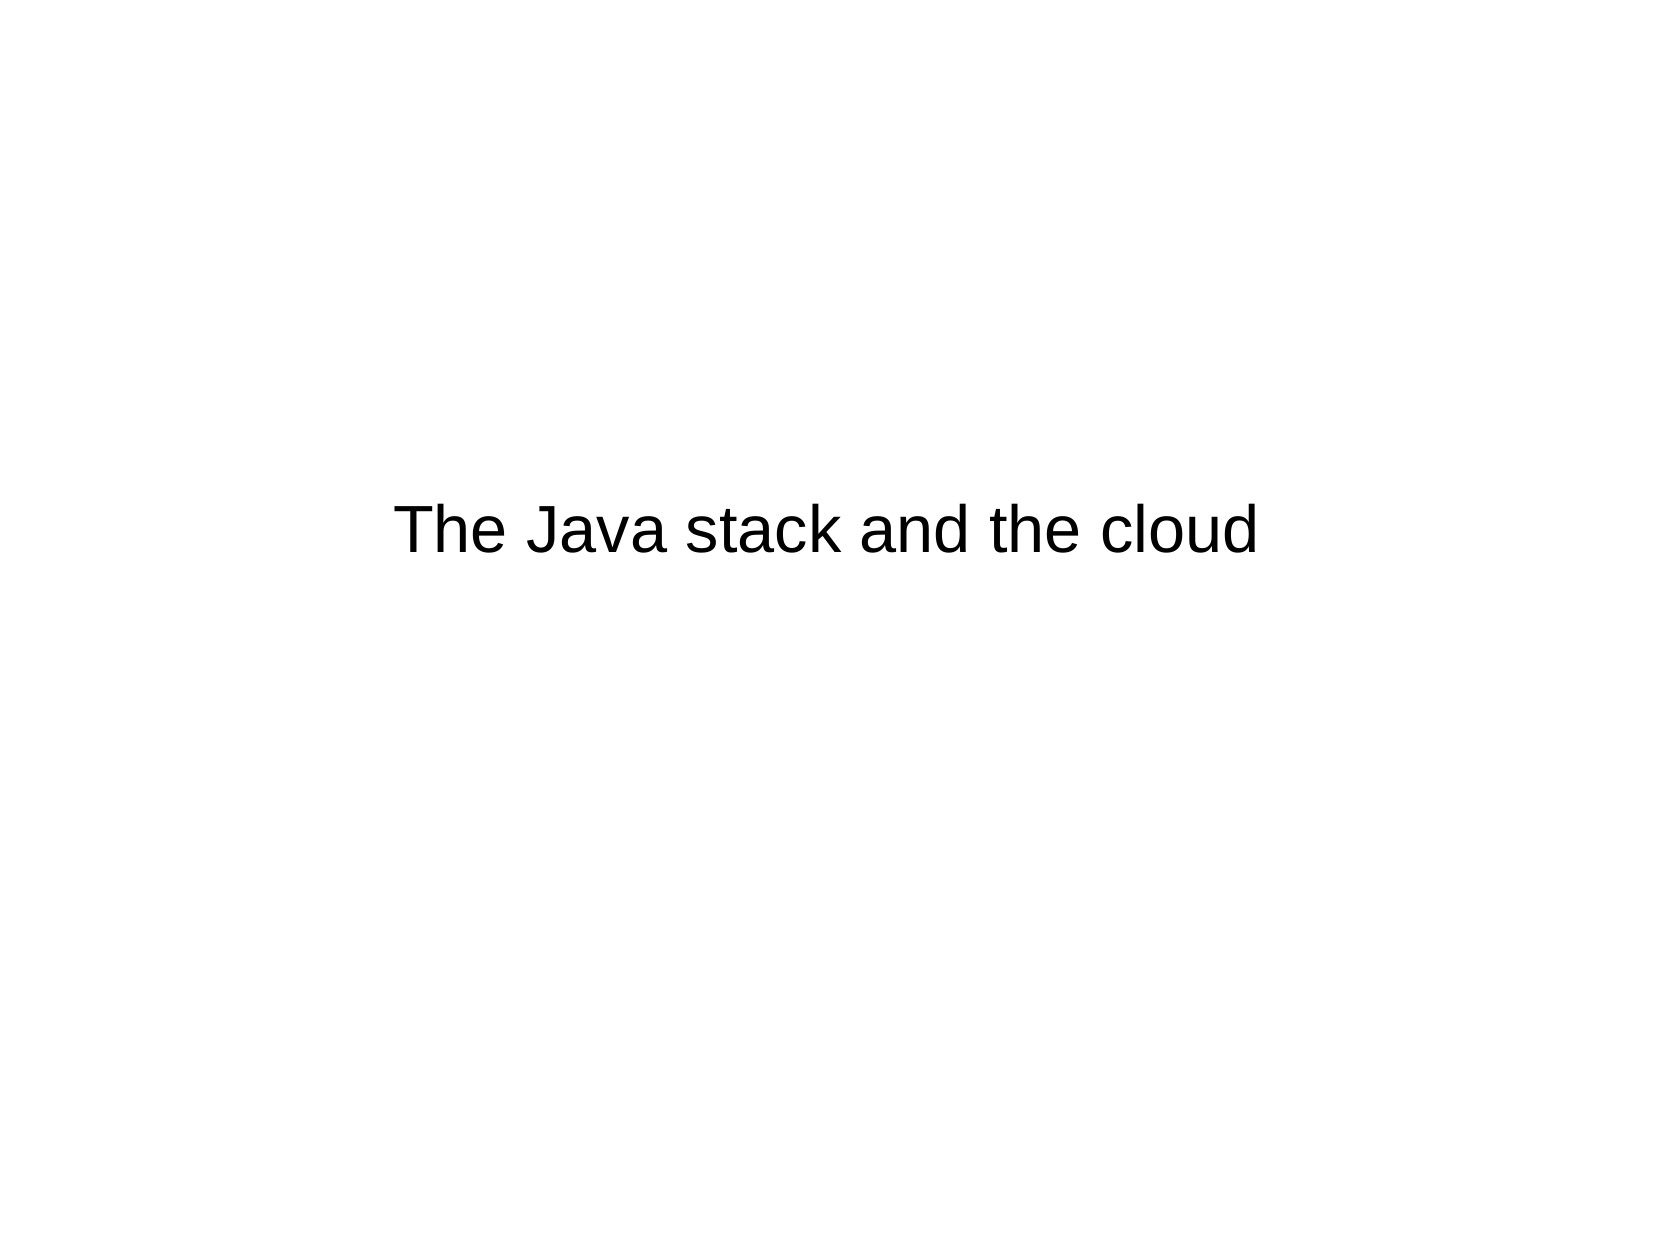

# The Java stack and the cloud